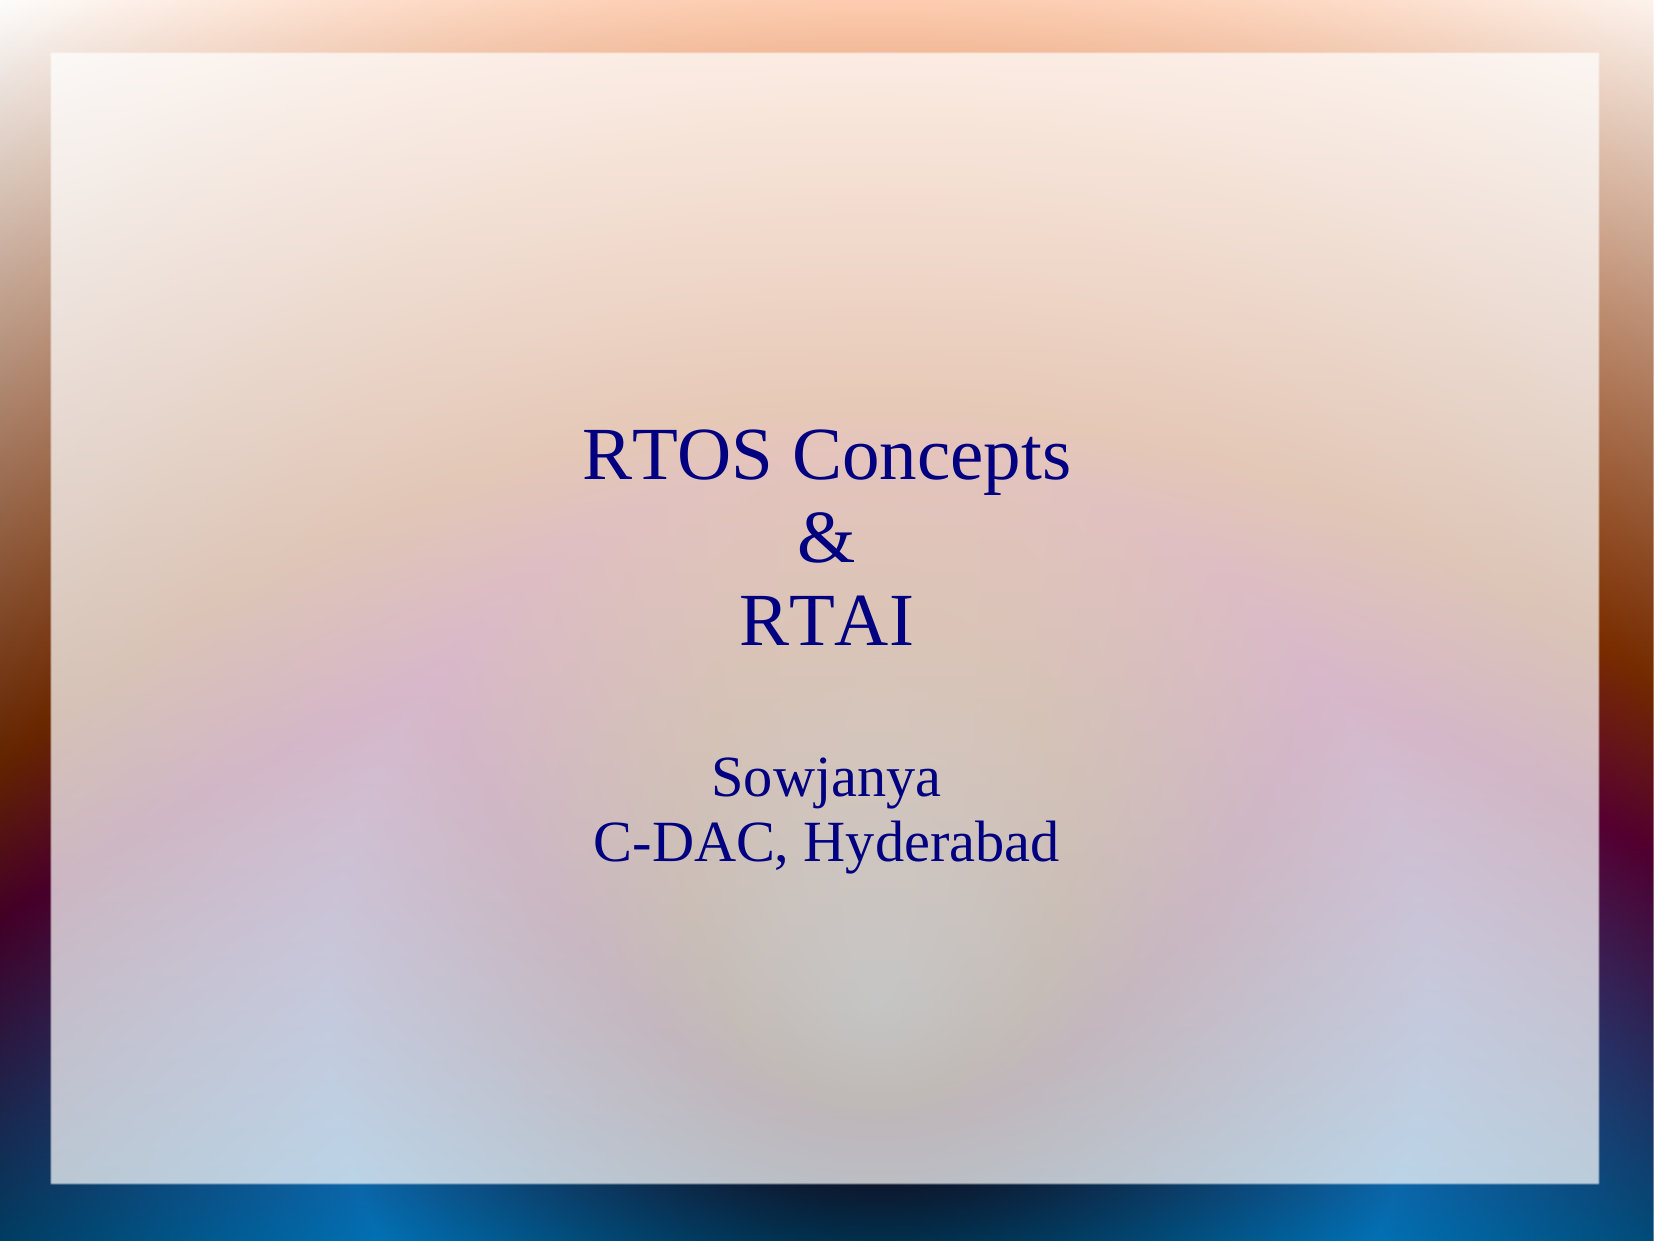

# RTOS Concepts & RTAI Sowjanya C-DAC, Hyderabad